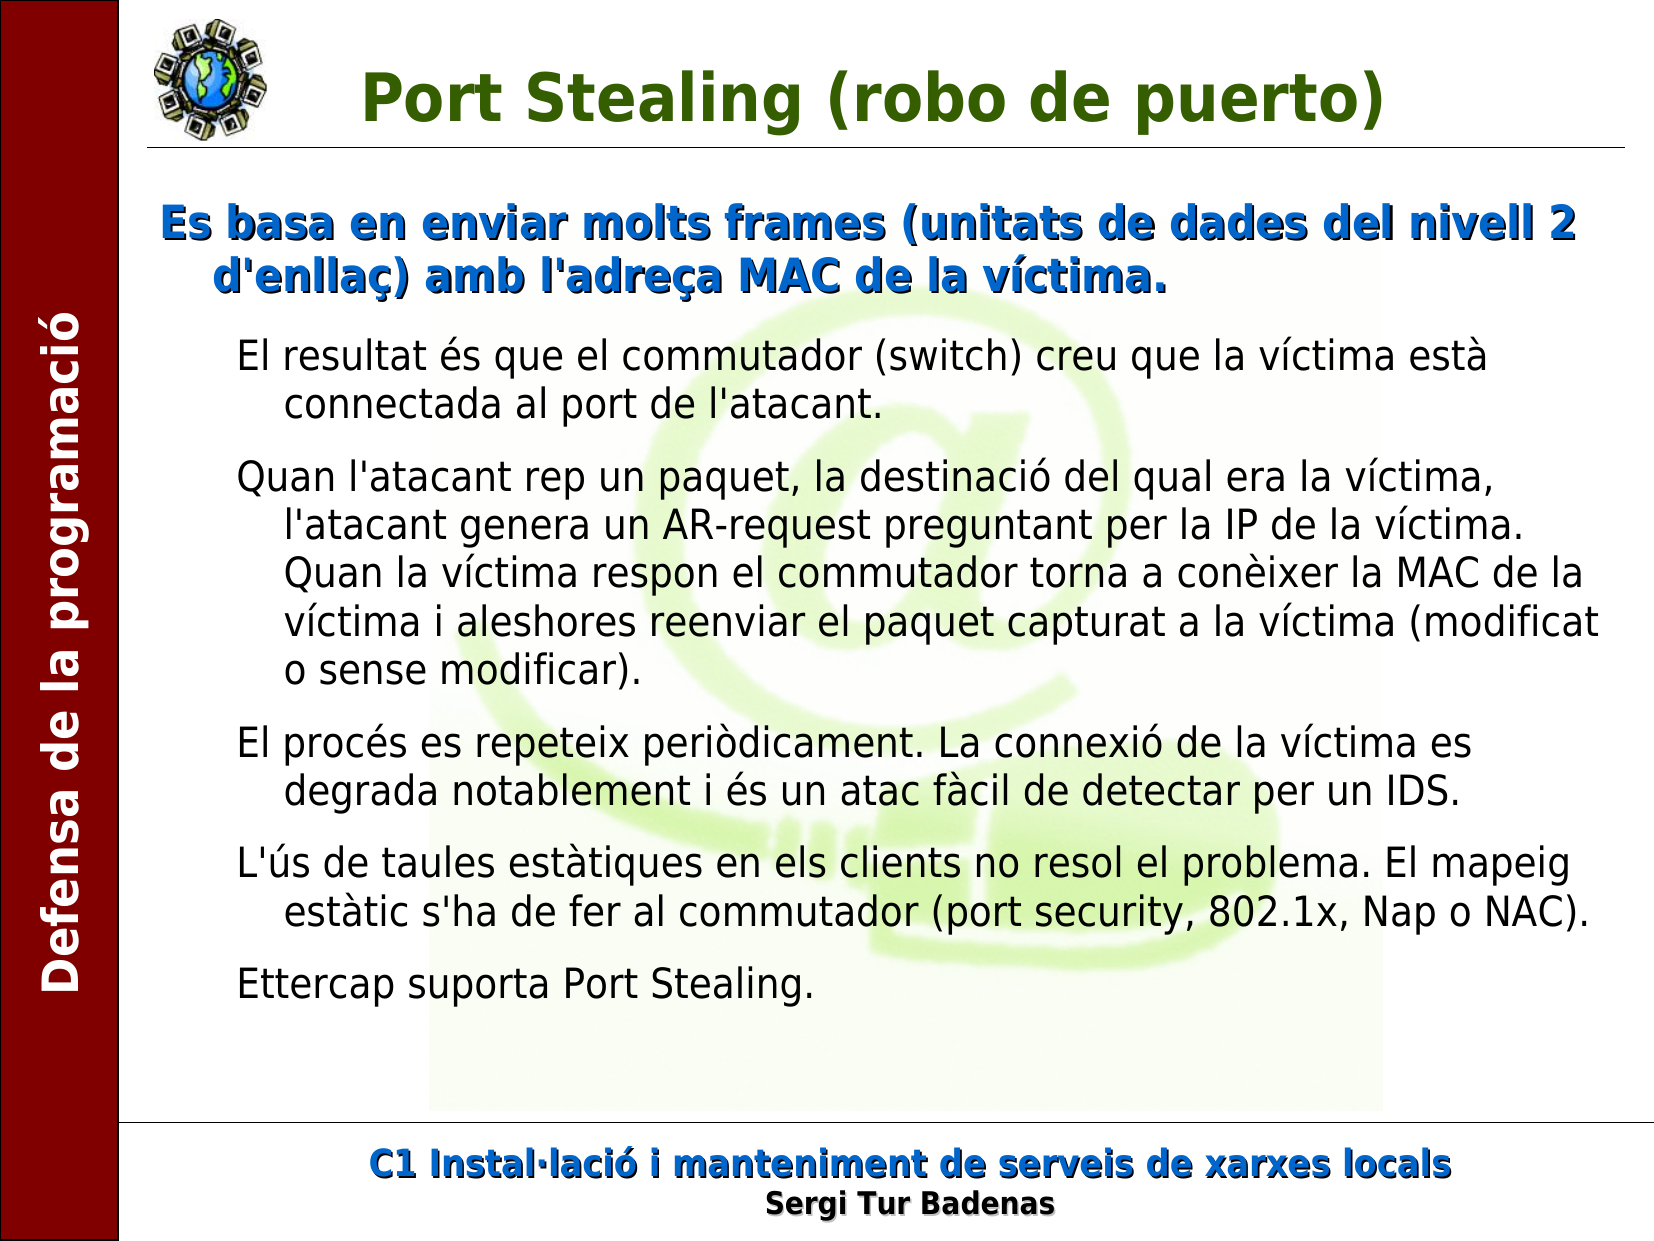

# Port Stealing (robo de puerto)
Es basa en enviar molts frames (unitats de dades del nivell 2 d'enllaç) amb l'adreça MAC de la víctima.
El resultat és que el commutador (switch) creu que la víctima està connectada al port de l'atacant.
Quan l'atacant rep un paquet, la destinació del qual era la víctima, l'atacant genera un AR-request preguntant per la IP de la víctima. Quan la víctima respon el commutador torna a conèixer la MAC de la víctima i aleshores reenviar el paquet capturat a la víctima (modificat o sense modificar).
El procés es repeteix periòdicament. La connexió de la víctima es degrada notablement i és un atac fàcil de detectar per un IDS.
L'ús de taules estàtiques en els clients no resol el problema. El mapeig estàtic s'ha de fer al commutador (port security, 802.1x, Nap o NAC).
Ettercap suporta Port Stealing.